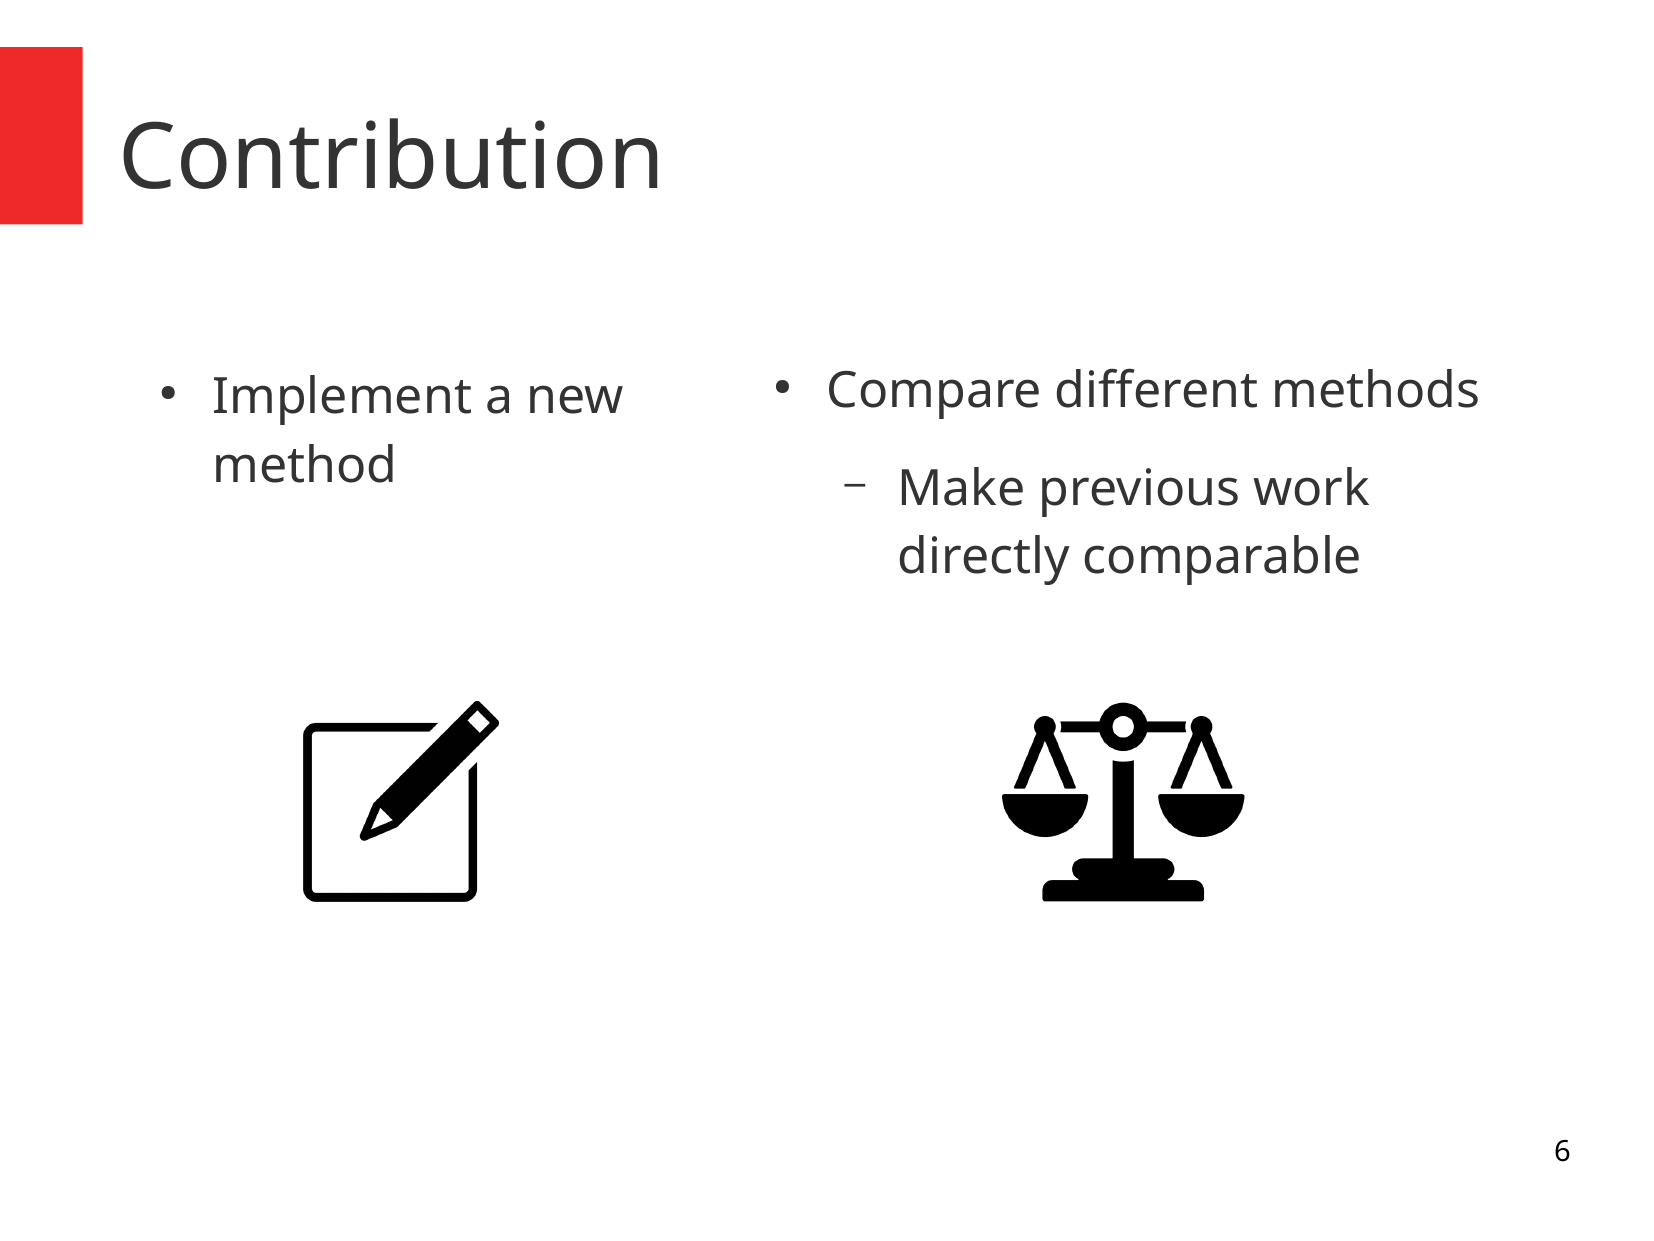

# Contribution
Compare different methods
Make previous work directly comparable
Implement a new method
6